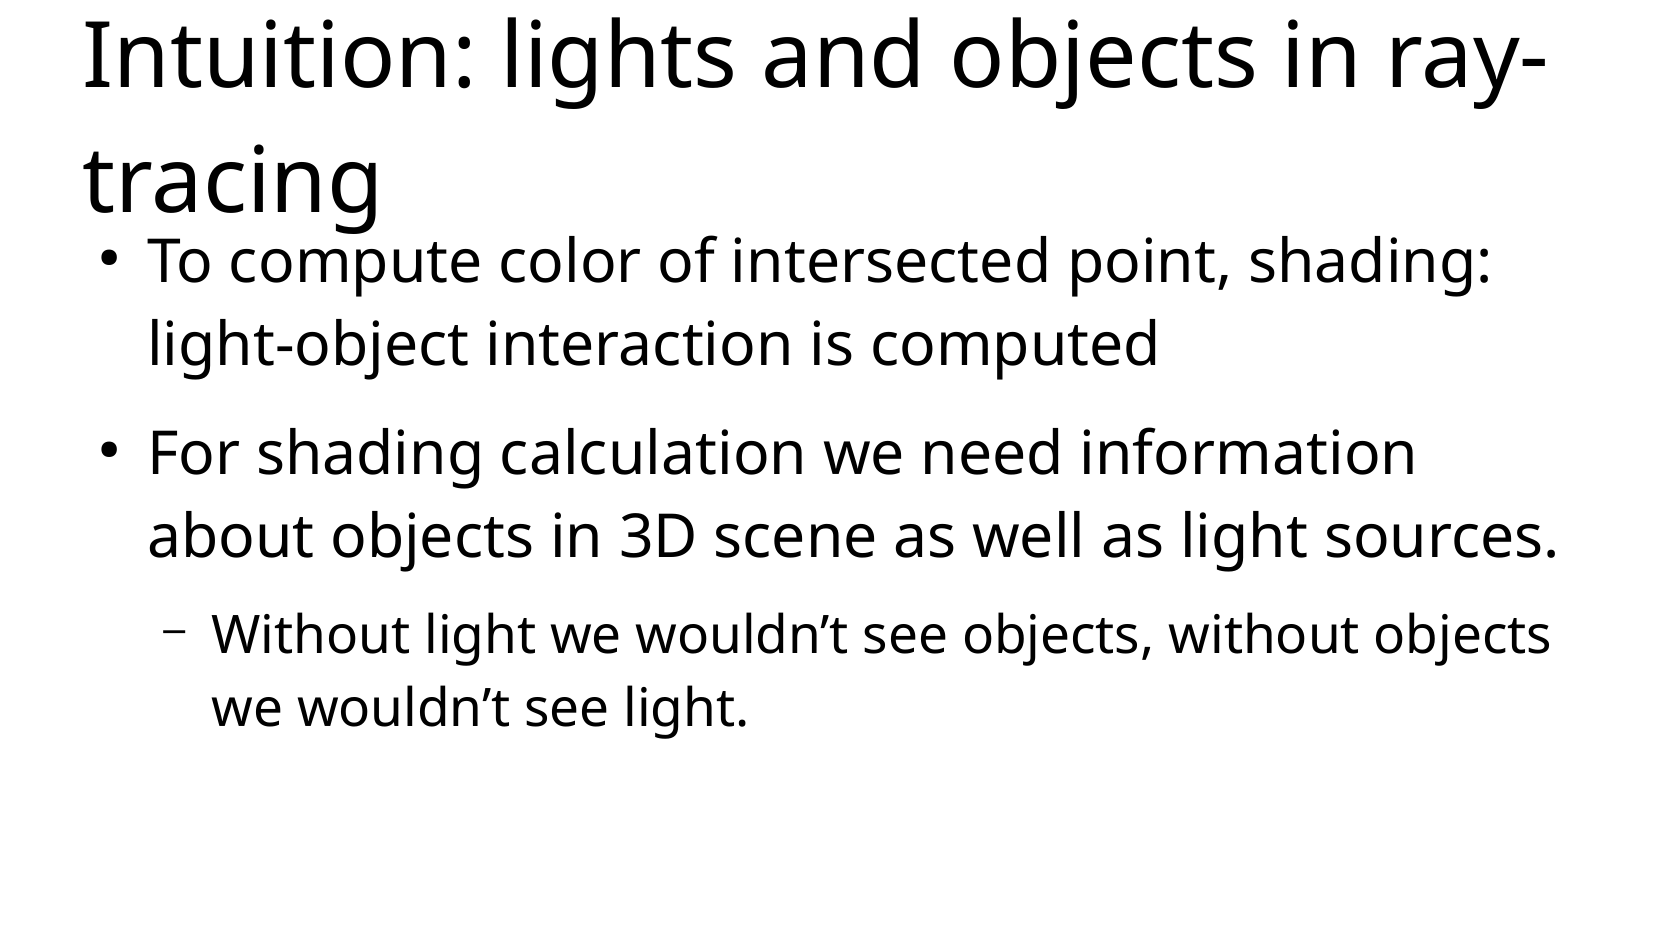

# Intuition: lights and objects in ray-tracing
To compute color of intersected point, shading: light-object interaction is computed
For shading calculation we need information about objects in 3D scene as well as light sources.
Without light we wouldn’t see objects, without objects we wouldn’t see light.